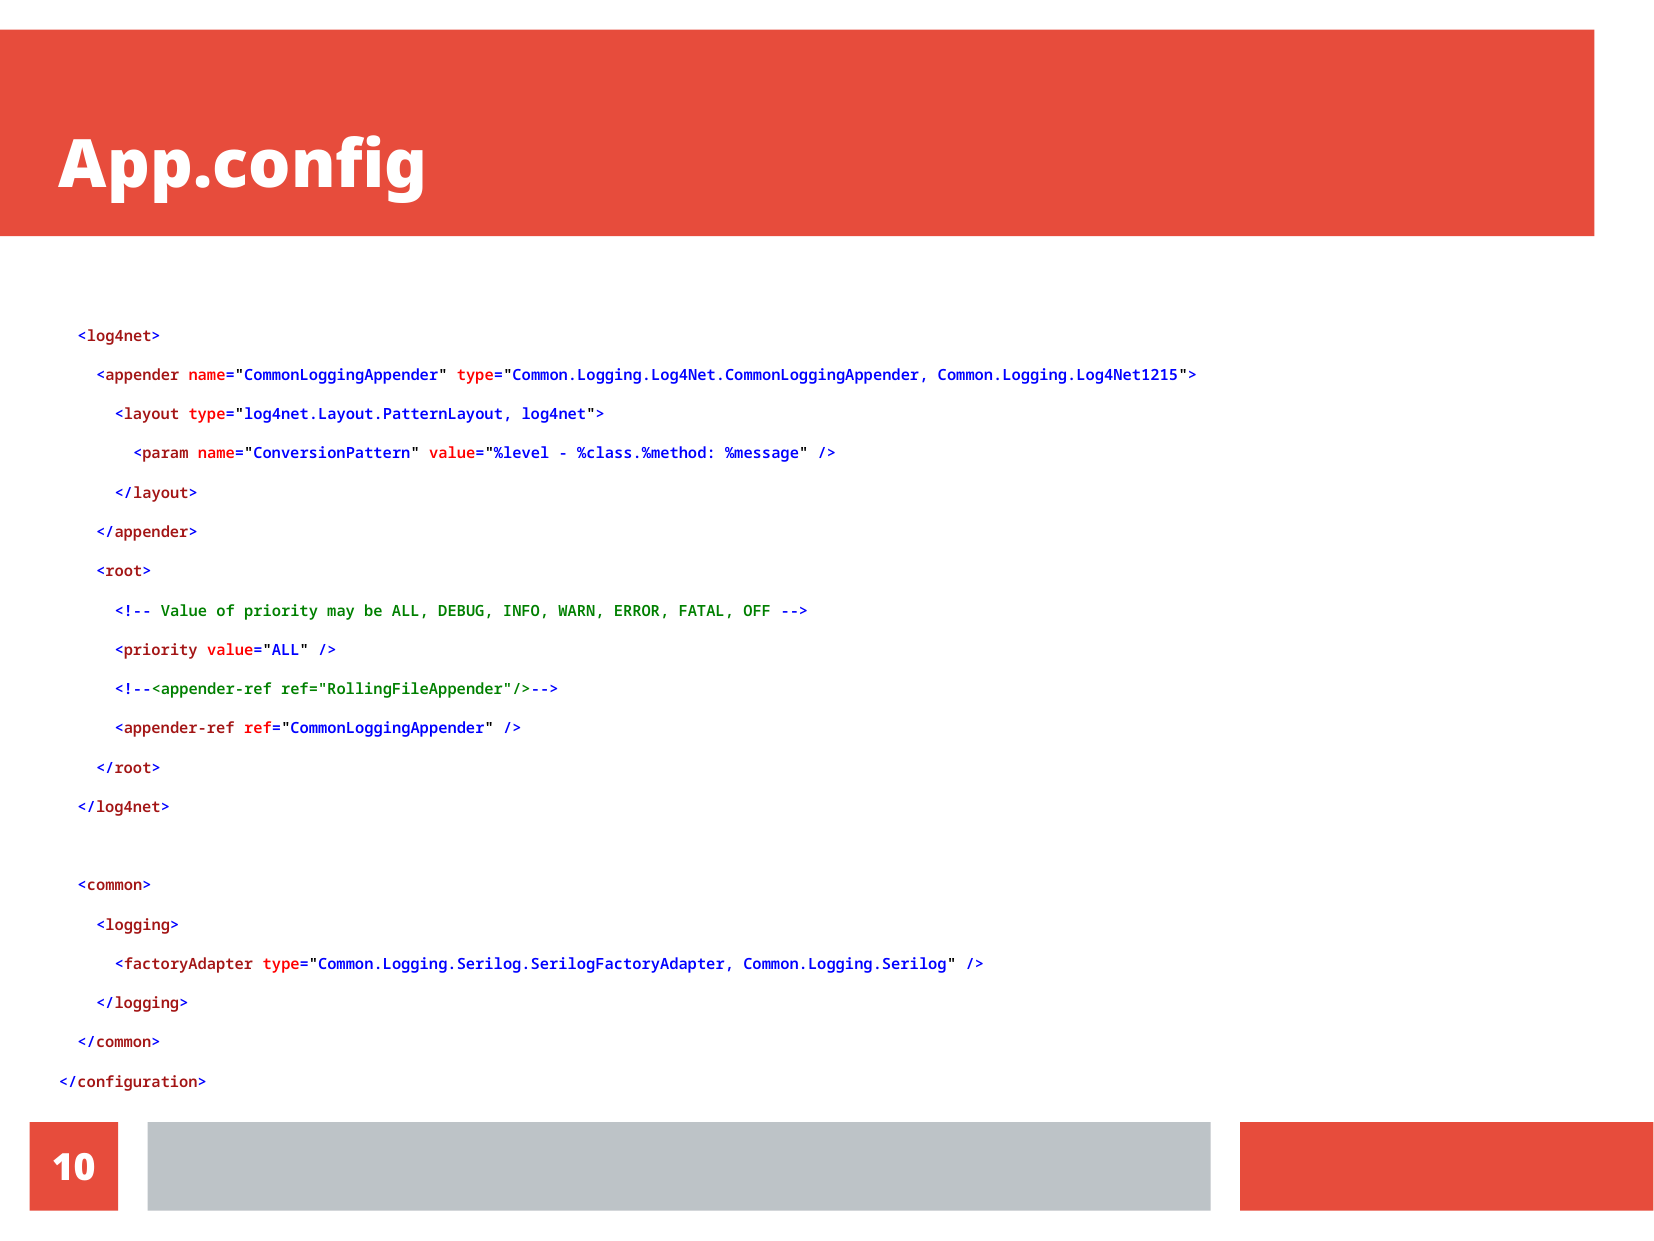

# App.config
 <log4net>
 <appender name="CommonLoggingAppender" type="Common.Logging.Log4Net.CommonLoggingAppender, Common.Logging.Log4Net1215">
 <layout type="log4net.Layout.PatternLayout, log4net">
 <param name="ConversionPattern" value="%level - %class.%method: %message" />
 </layout>
 </appender>
 <root>
 <!-- Value of priority may be ALL, DEBUG, INFO, WARN, ERROR, FATAL, OFF -->
 <priority value="ALL" />
 <!--<appender-ref ref="RollingFileAppender"/>-->
 <appender-ref ref="CommonLoggingAppender" />
 </root>
 </log4net>
 <common>
 <logging>
 <factoryAdapter type="Common.Logging.Serilog.SerilogFactoryAdapter, Common.Logging.Serilog" />
 </logging>
 </common>
</configuration>
10